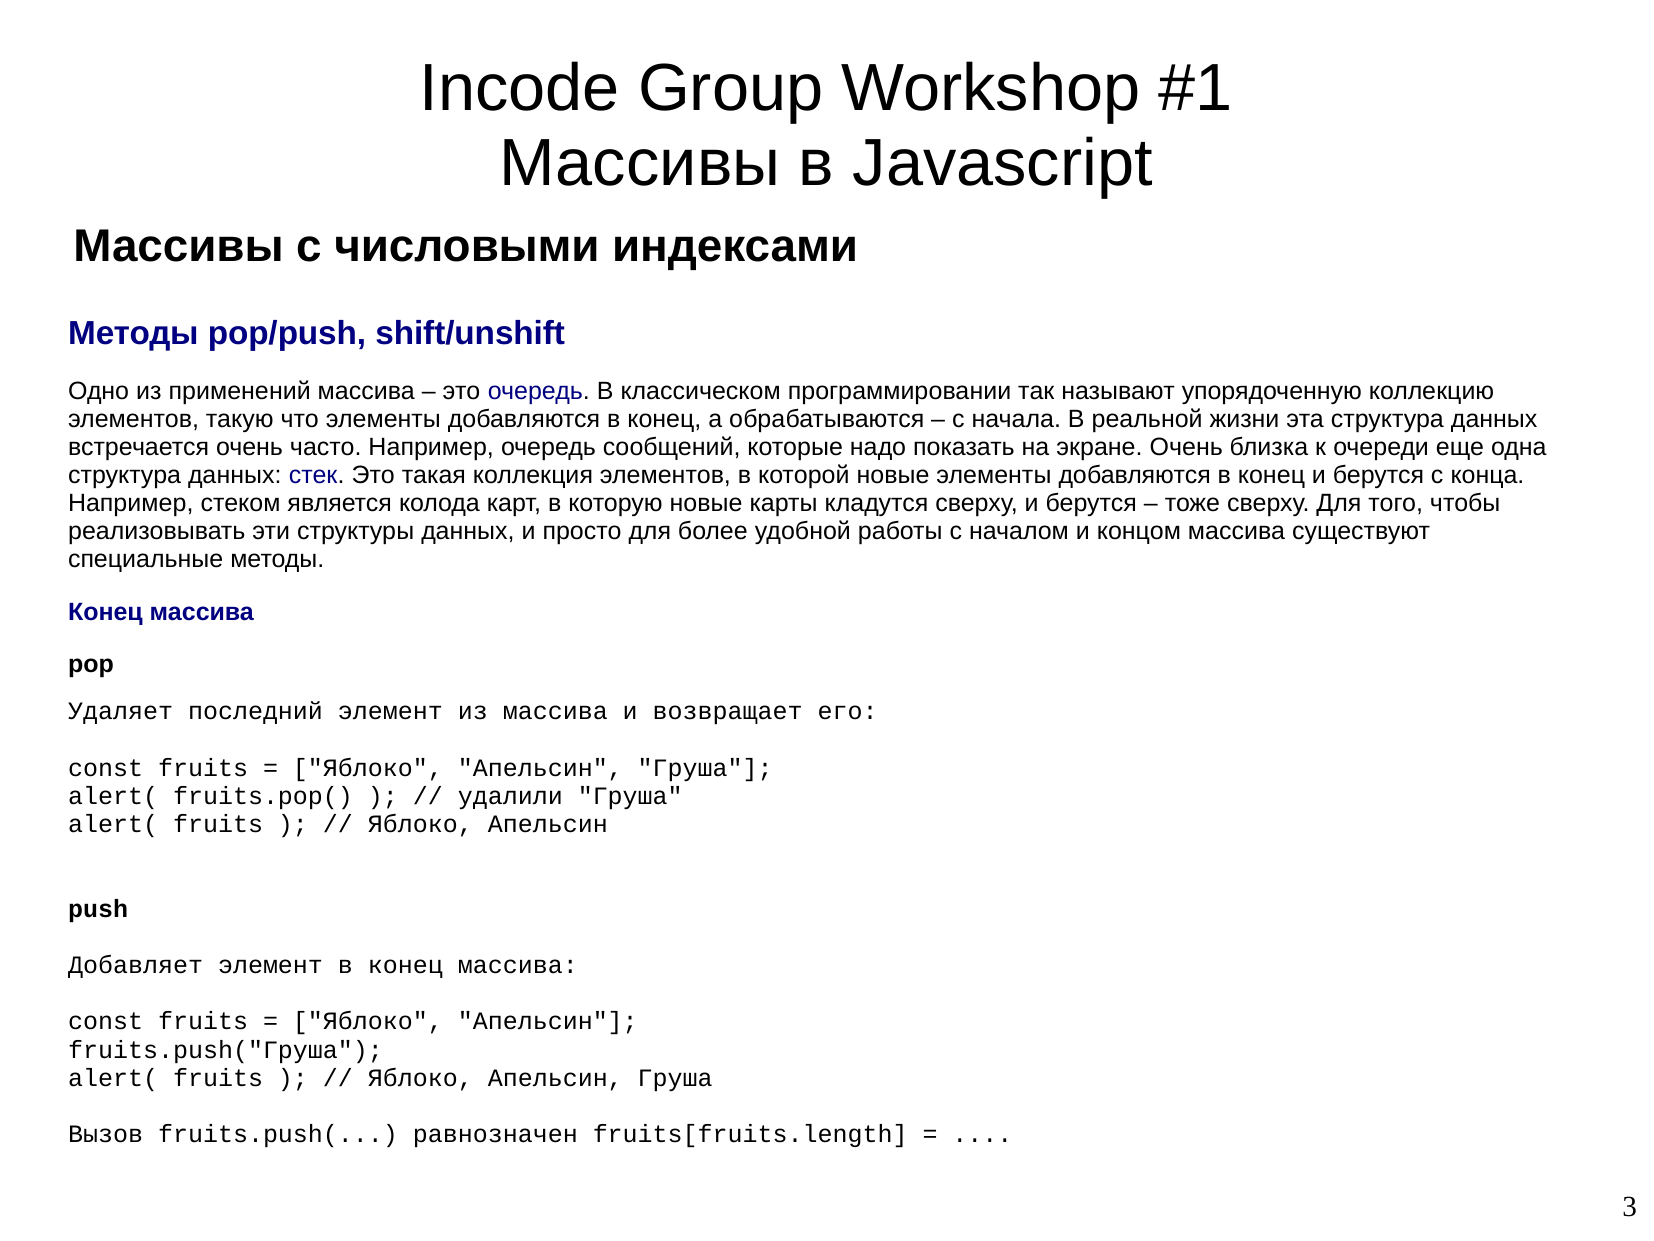

# Incode Group Workshop #1 Массивы в Javascript
Массивы с числовыми индексами
Методы pop/push, shift/unshift
Одно из применений массива – это очередь. В классическом программировании так называют упорядоченную коллекцию элементов, такую что элементы добавляются в конец, а обрабатываются – с начала. В реальной жизни эта структура данных встречается очень часто. Например, очередь сообщений, которые надо показать на экране. Очень близка к очереди еще одна структура данных: стек. Это такая коллекция элементов, в которой новые элементы добавляются в конец и берутся с конца. Например, стеком является колода карт, в которую новые карты кладутся сверху, и берутся – тоже сверху. Для того, чтобы реализовывать эти структуры данных, и просто для более удобной работы с началом и концом массива существуют специальные методы.
Конец массива
pop
Удаляет последний элемент из массива и возвращает его:
const fruits = ["Яблоко", "Апельсин", "Груша"];
alert( fruits.pop() ); // удалили "Груша"
alert( fruits ); // Яблоко, Апельсин
push
Добавляет элемент в конец массива:
const fruits = ["Яблоко", "Апельсин"];
fruits.push("Груша");
alert( fruits ); // Яблоко, Апельсин, Груша
Вызов fruits.push(...) равнозначен fruits[fruits.length] = ....
3